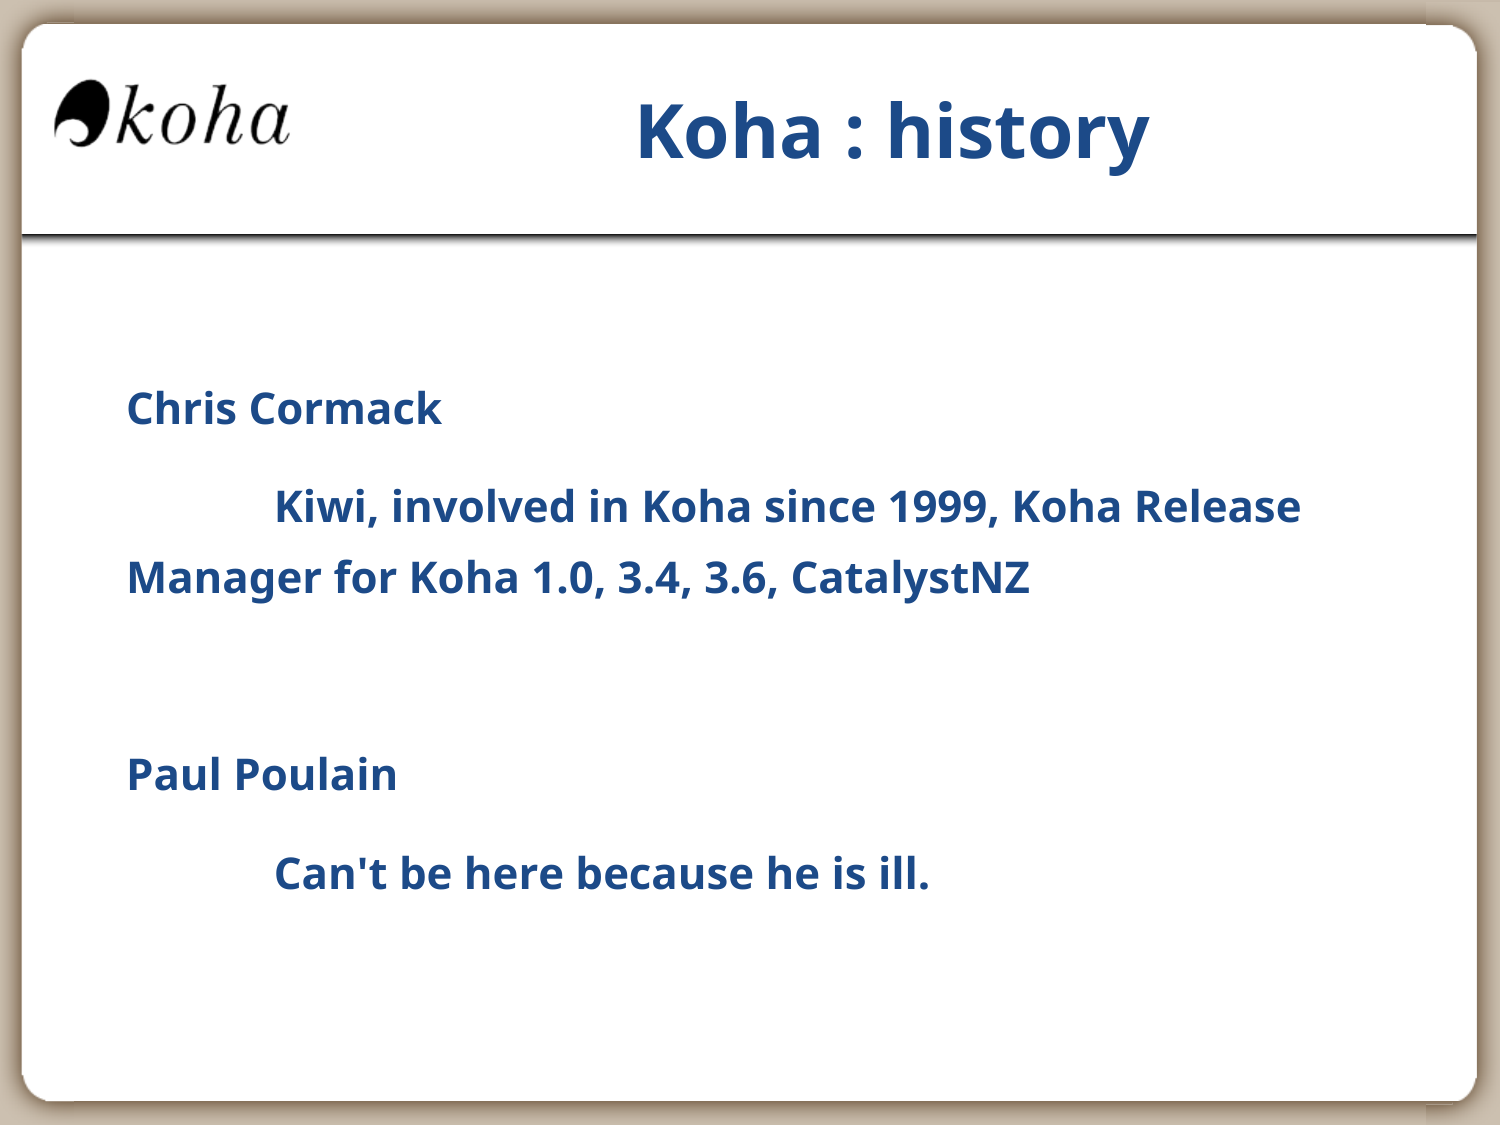

# Koha : history
Chris Cormack
	Kiwi, involved in Koha since 1999, Koha Release Manager for Koha 1.0, 3.4, 3.6, CatalystNZ
Paul Poulain
	Can't be here because he is ill.